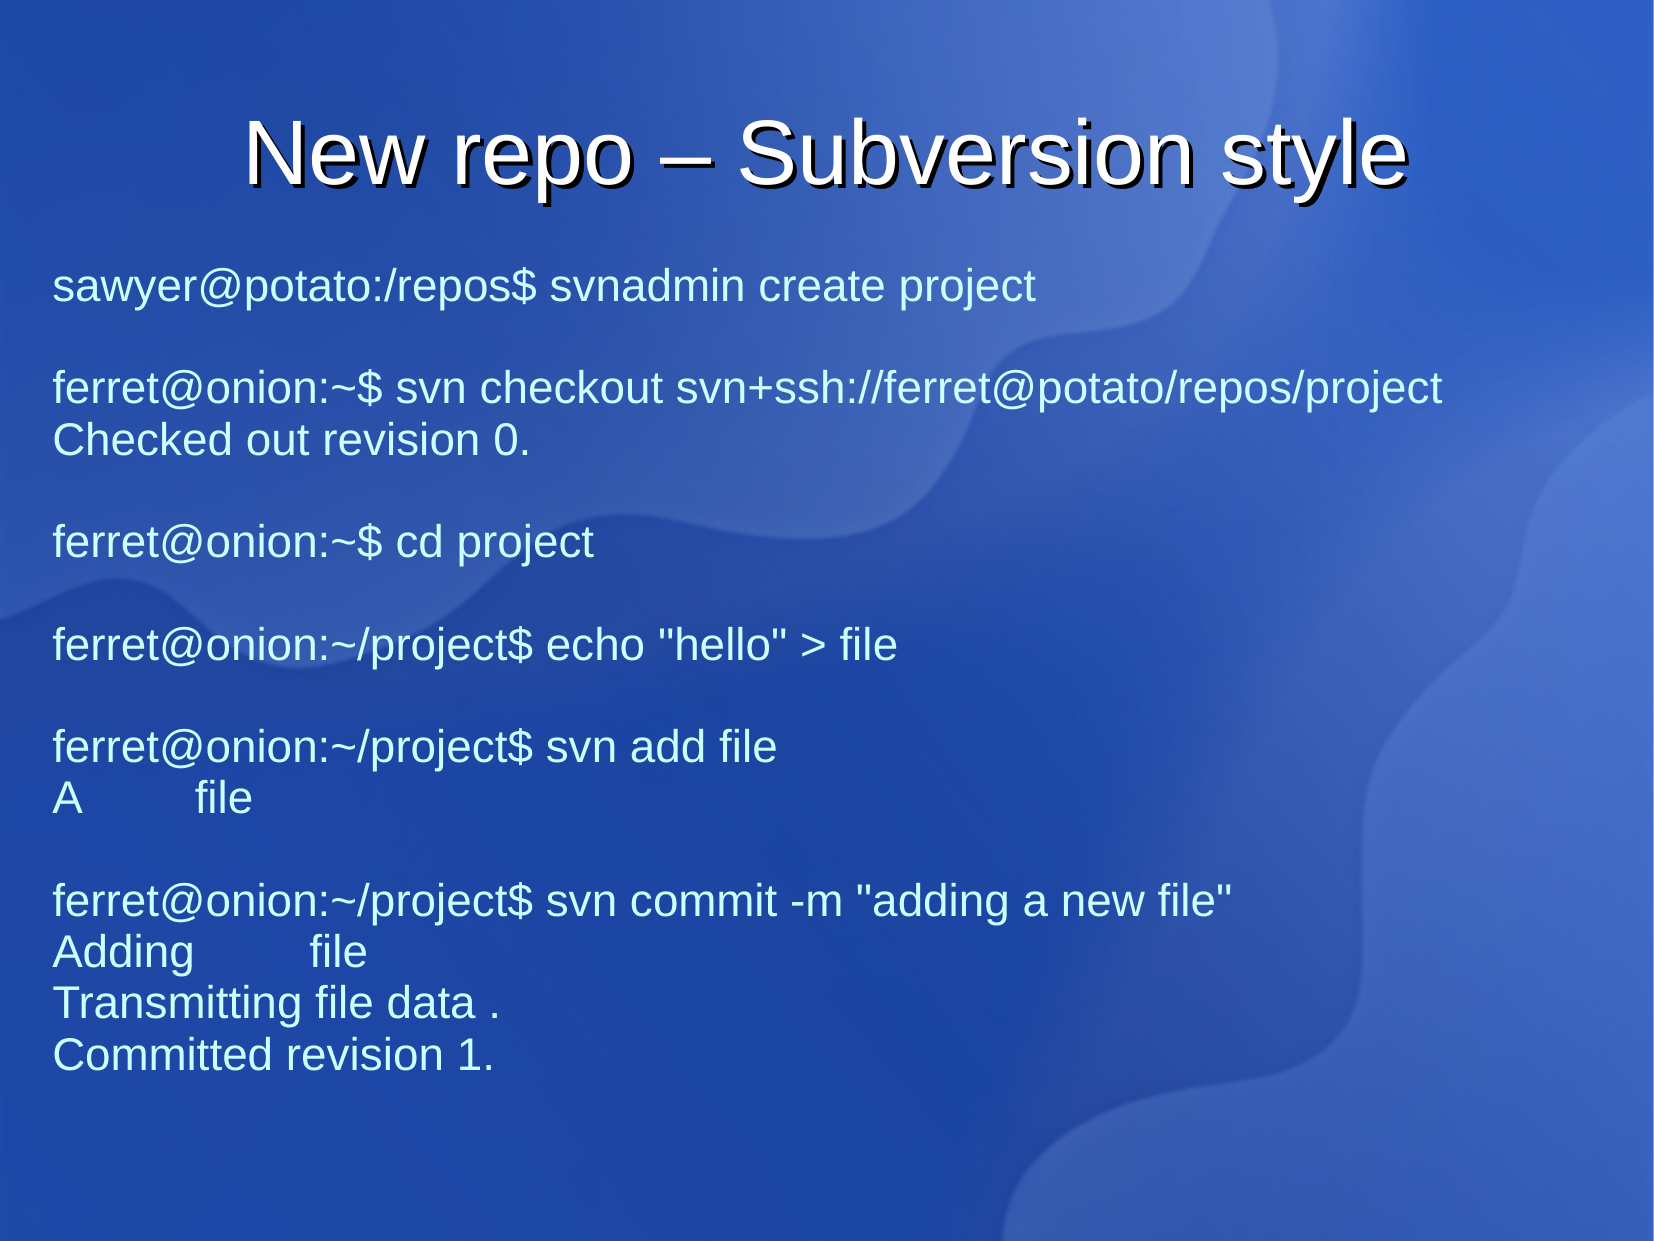

# New repo – Subversion style
sawyer@potato:/repos$ svnadmin create project
ferret@onion:~$ svn checkout svn+ssh://ferret@potato/repos/project
Checked out revision 0.
ferret@onion:~$ cd project
ferret@onion:~/project$ echo "hello" > file
ferret@onion:~/project$ svn add file
A file
ferret@onion:~/project$ svn commit -m "adding a new file"
Adding file
Transmitting file data .
Committed revision 1.